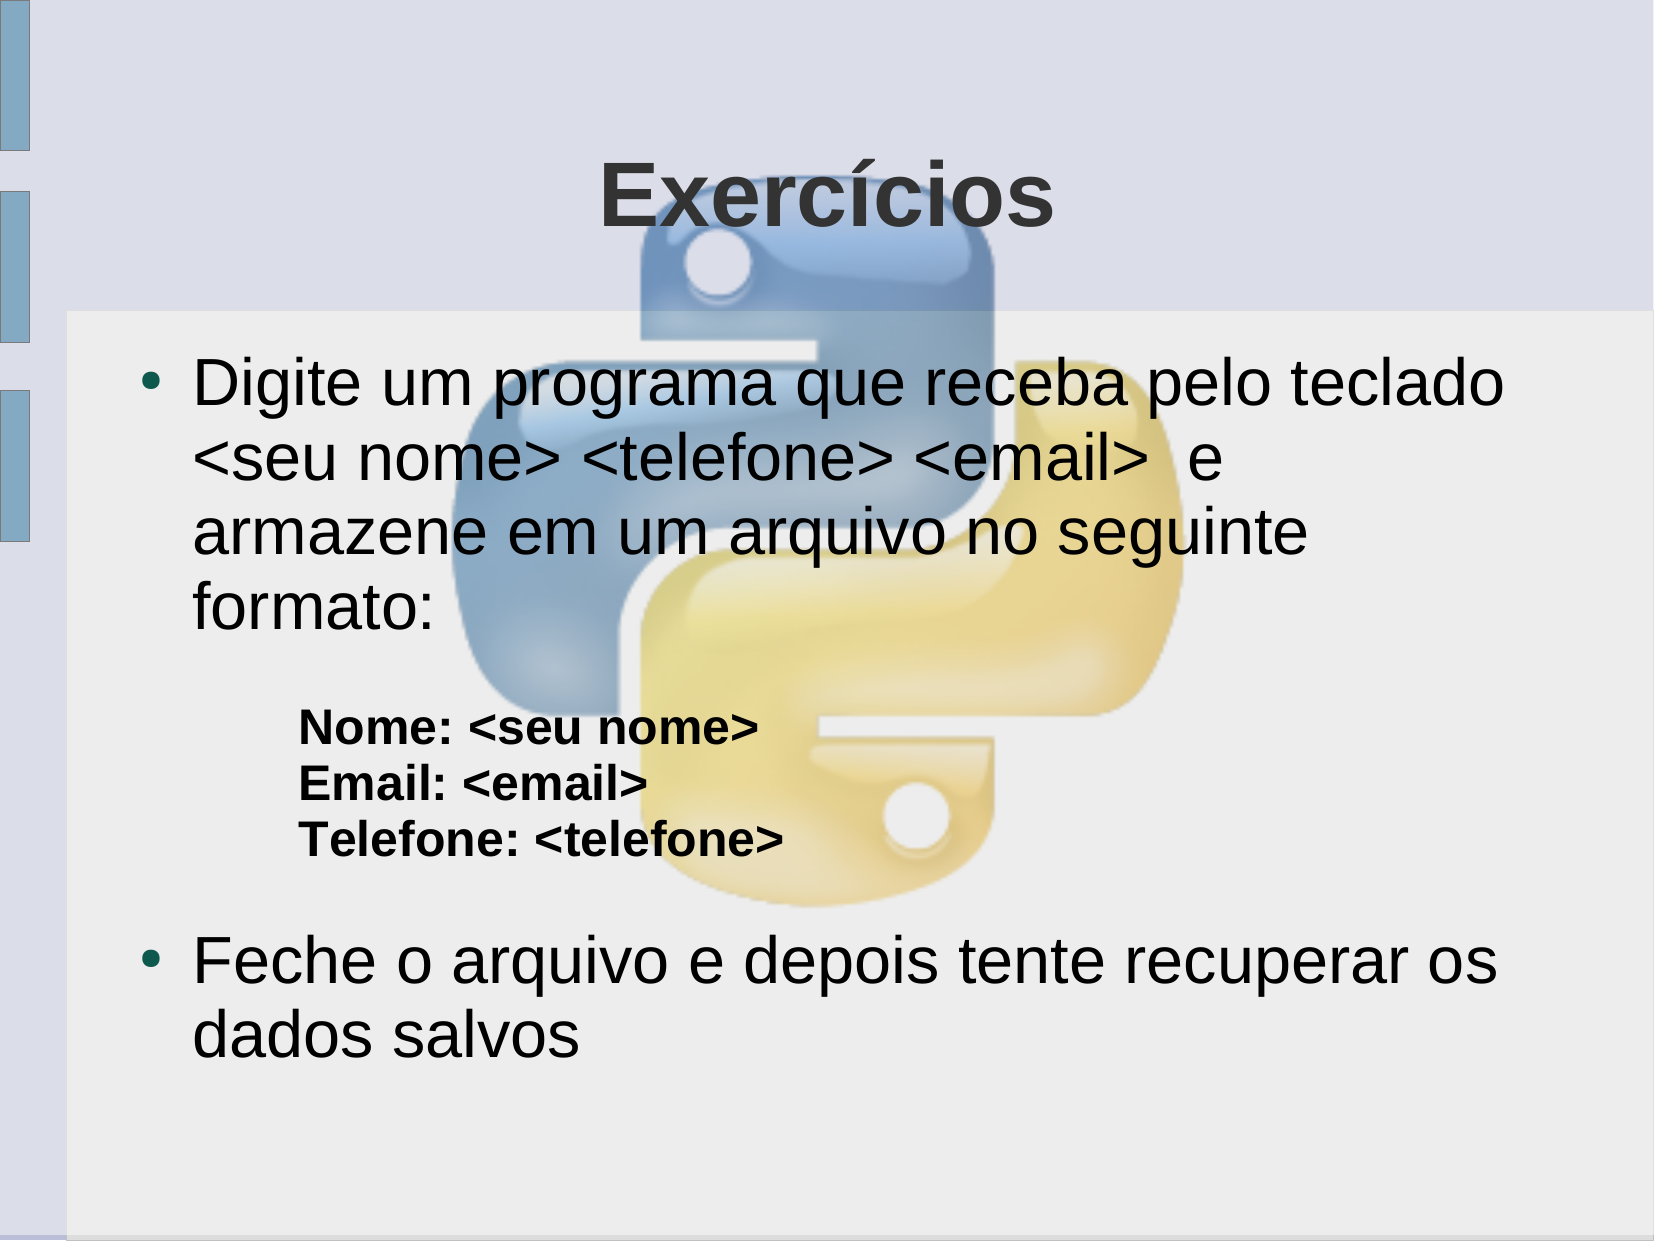

# Exercícios
Digite um programa que receba pelo teclado <seu nome> <telefone> <email> e armazene em um arquivo no seguinte formato:
Nome: <seu nome>
Email: <email>
Telefone: <telefone>
Feche o arquivo e depois tente recuperar os dados salvos